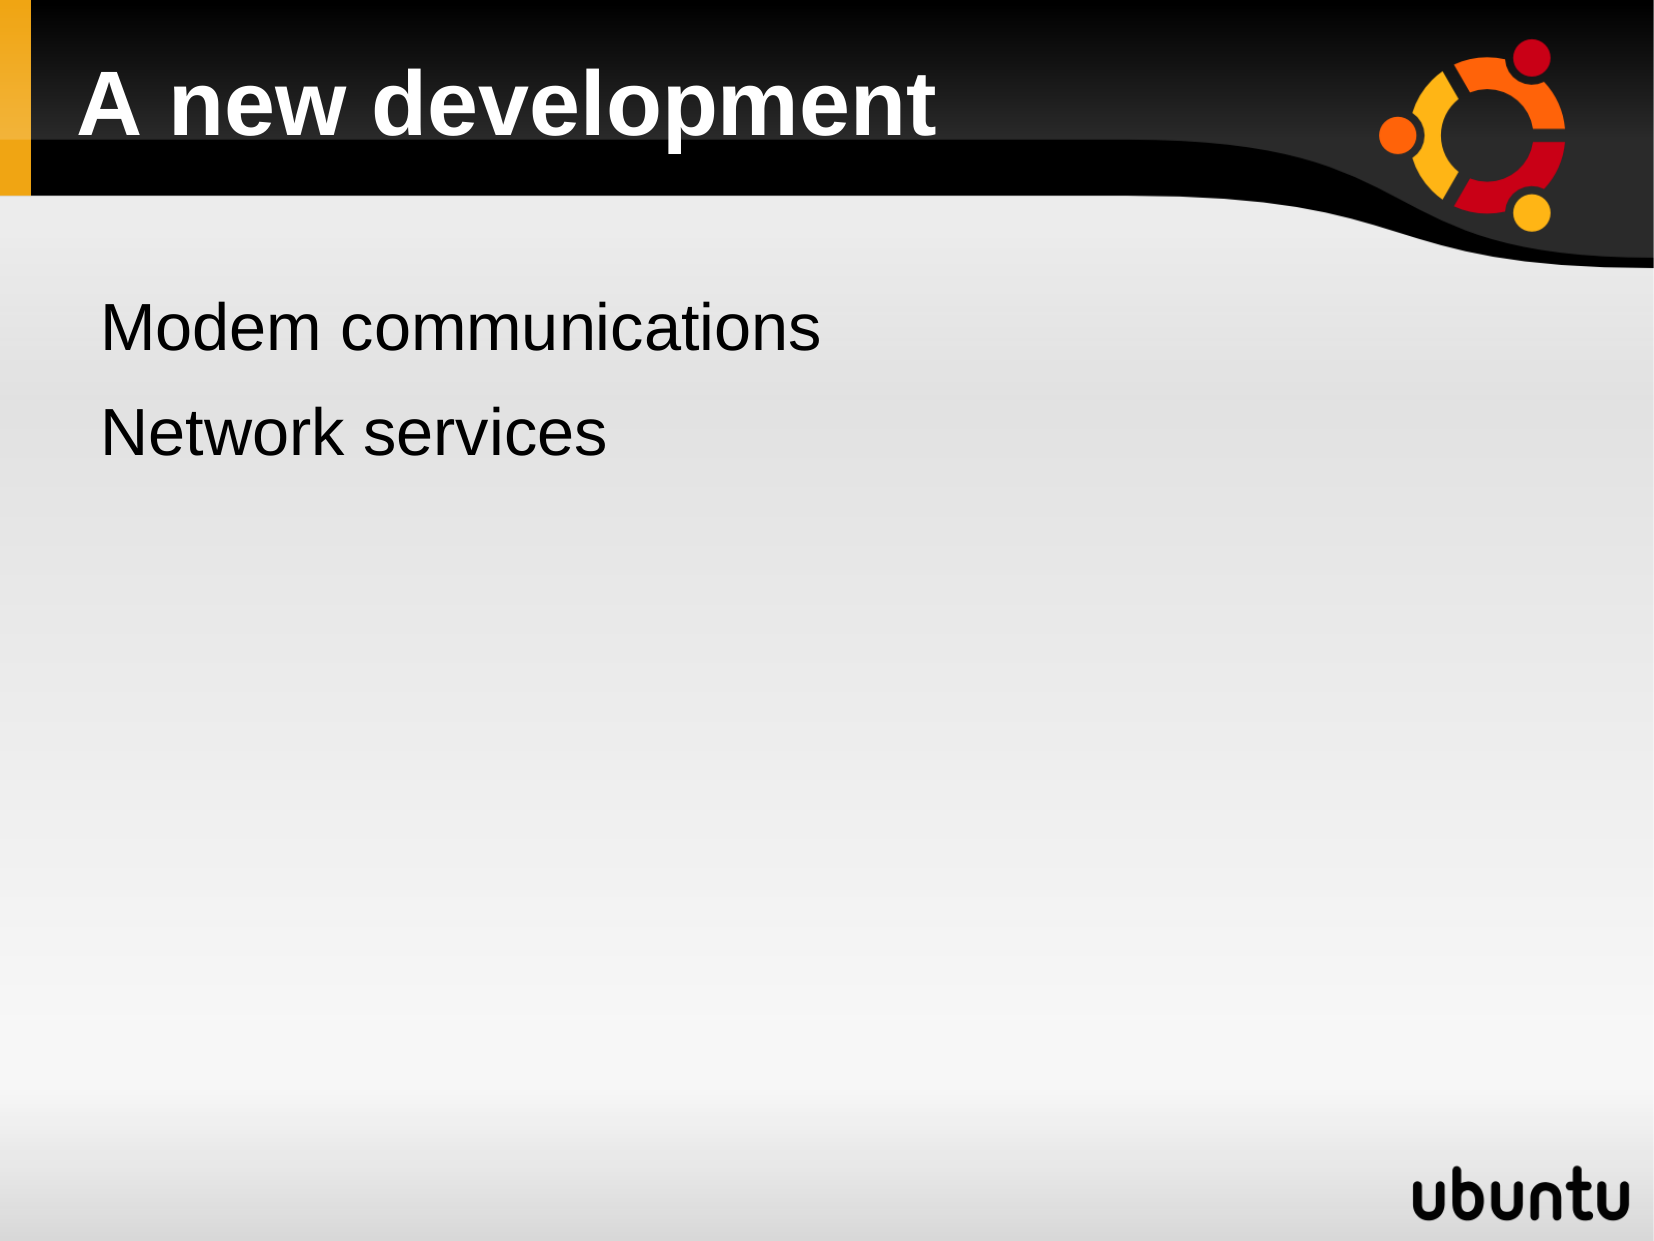

# A new development
Modem communications
Network services